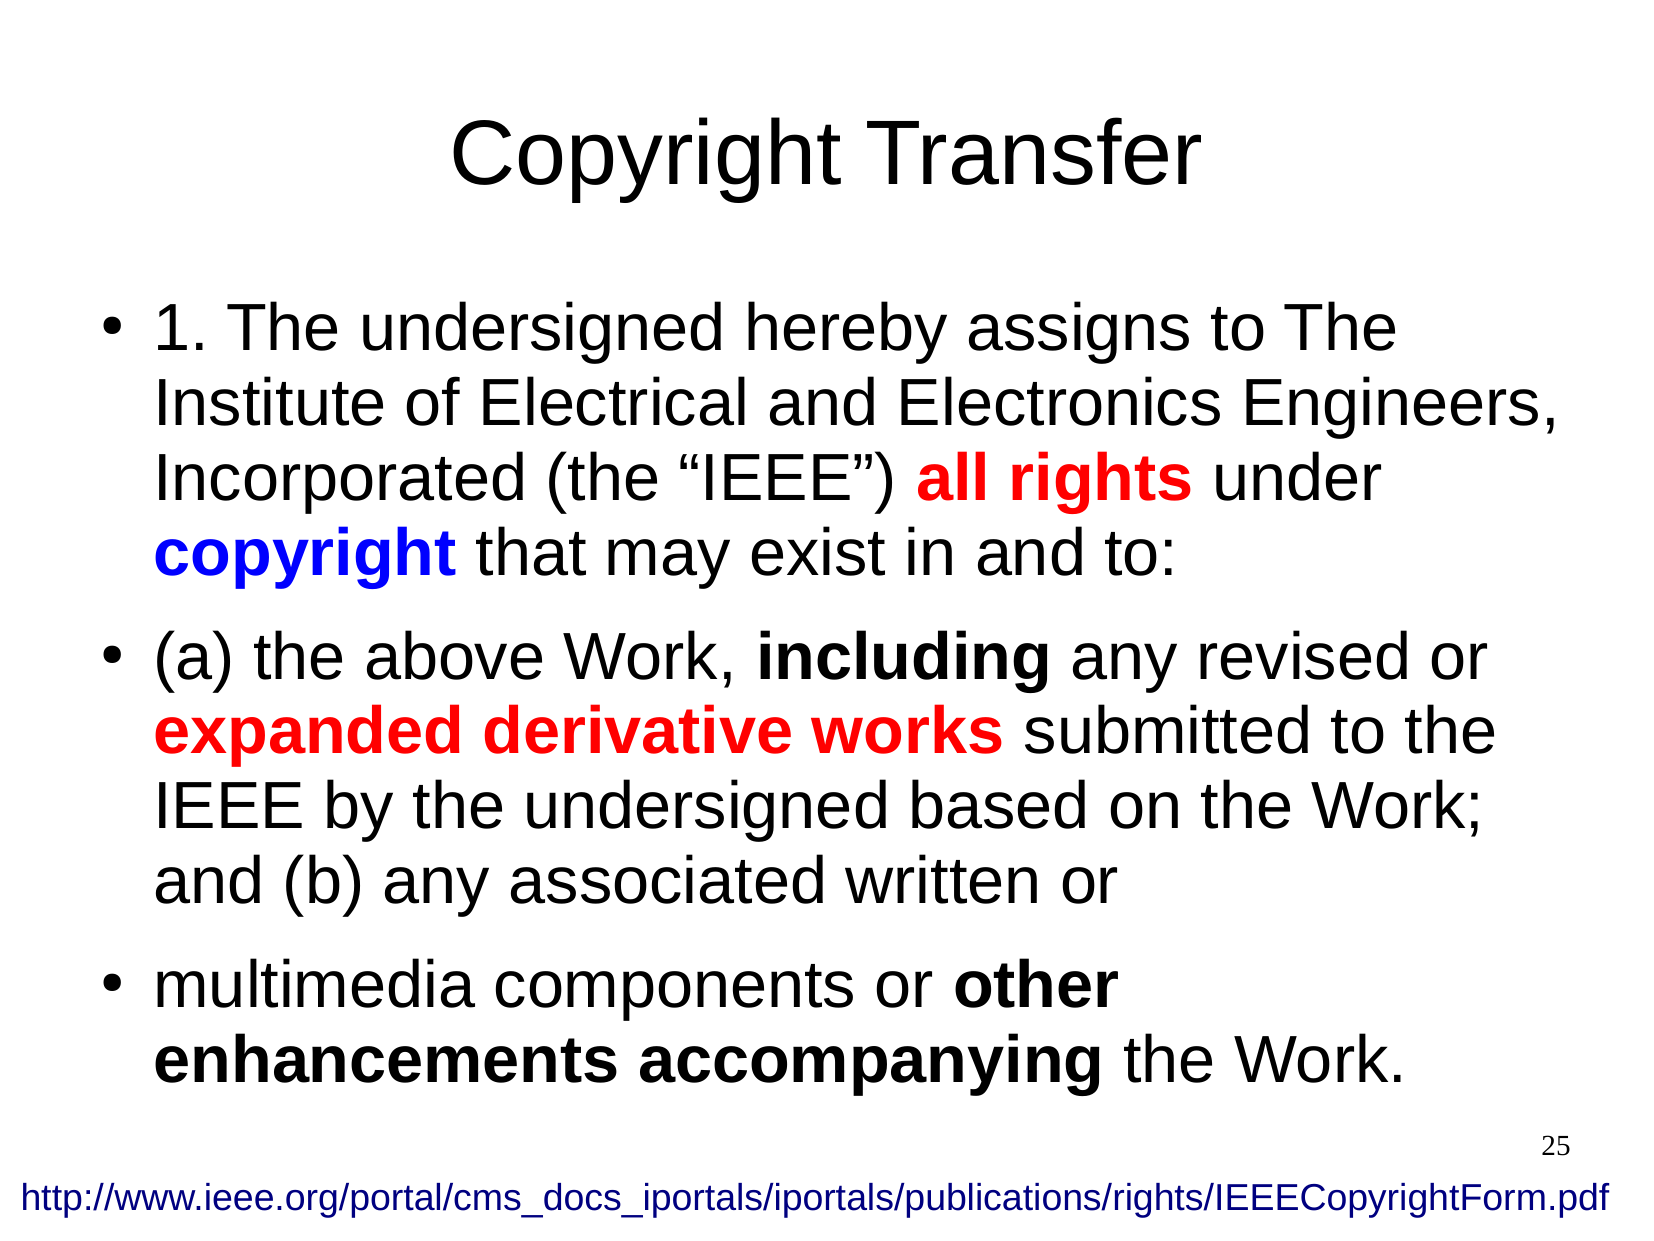

# Copyright Transfer
1. The undersigned hereby assigns to The Institute of Electrical and Electronics Engineers, Incorporated (the “IEEE”) all rights under copyright that may exist in and to:
(a) the above Work, including any revised or expanded derivative works submitted to the IEEE by the undersigned based on the Work; and (b) any associated written or
multimedia components or other enhancements accompanying the Work.
25
http://www.ieee.org/portal/cms_docs_iportals/iportals/publications/rights/IEEECopyrightForm.pdf